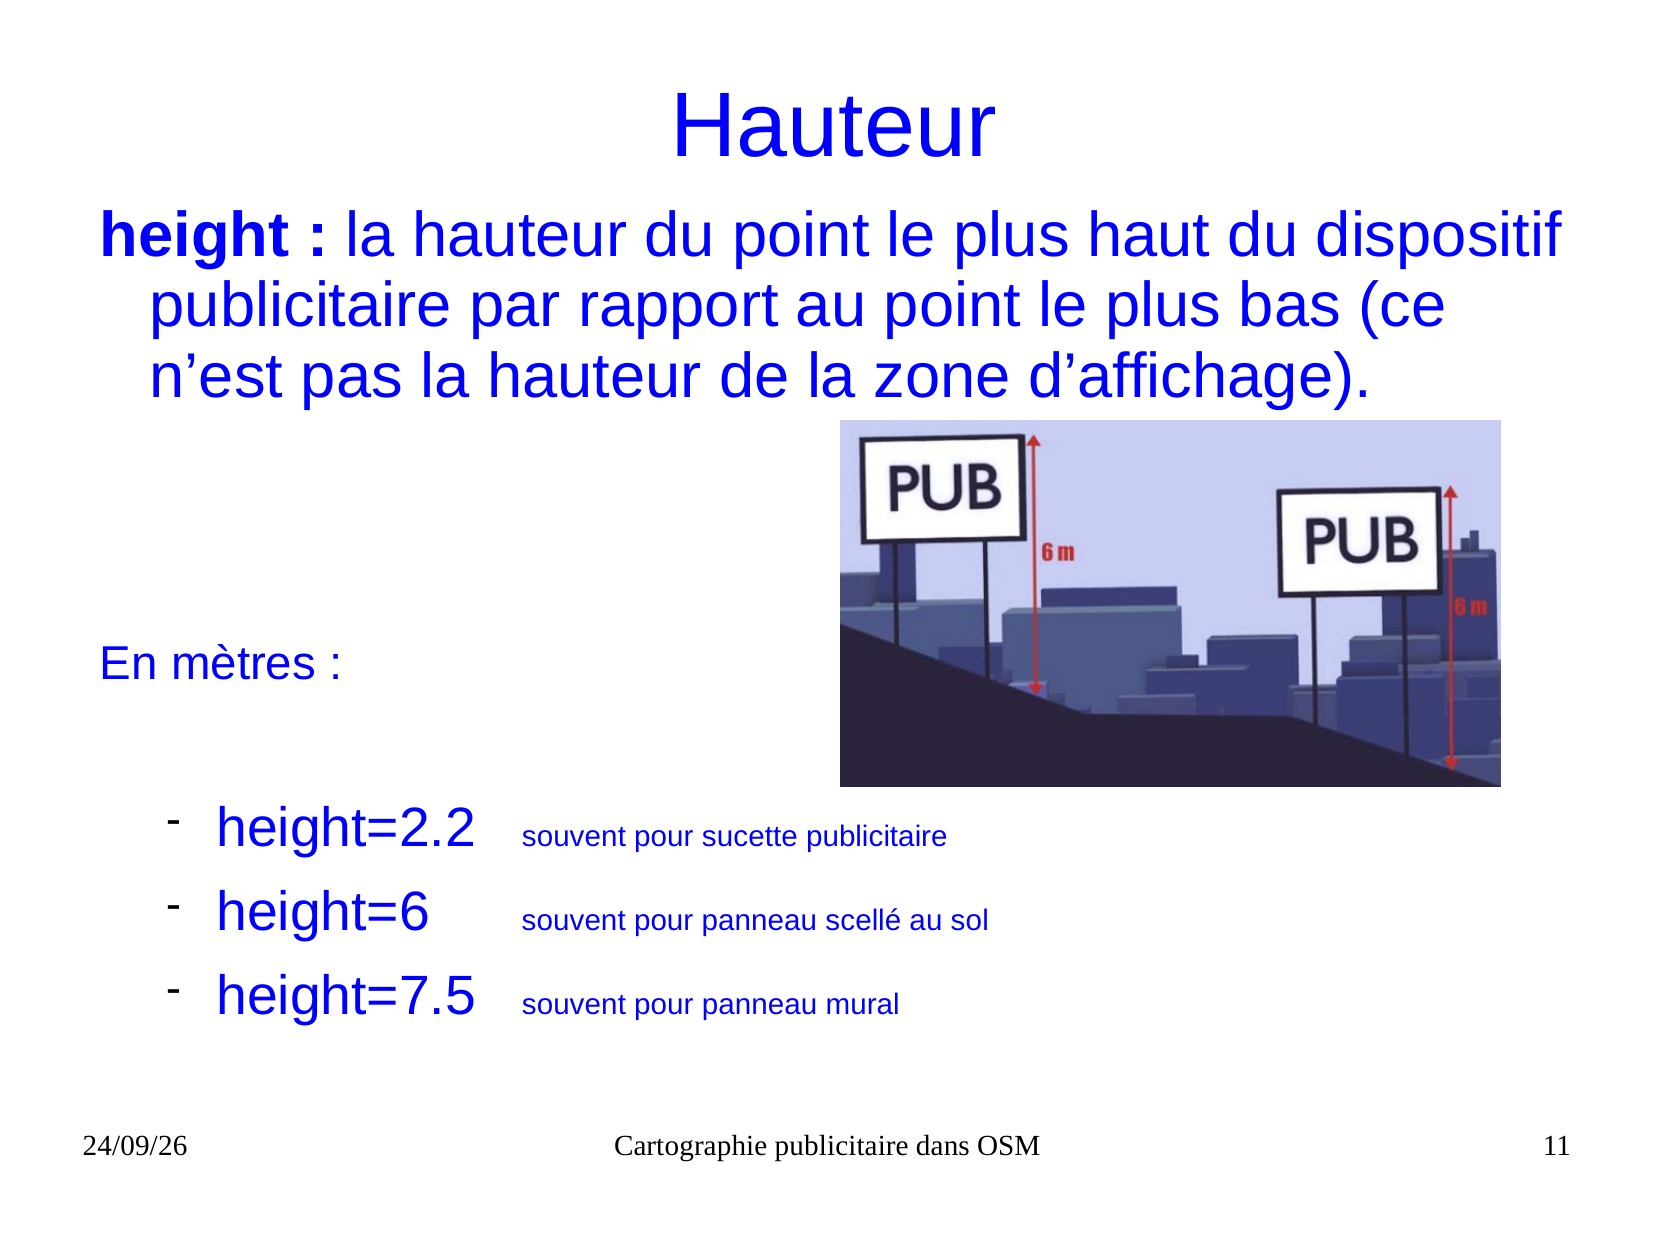

# Hauteur
height : la hauteur du point le plus haut du dispositif publicitaire par rapport au point le plus bas (ce n’est pas la hauteur de la zone d’affichage).
En mètres :
height=2.2 souvent pour sucette publicitaire
height=6 souvent pour panneau scellé au sol
height=7.5 souvent pour panneau mural
Cartographie publicitaire dans OSM
11